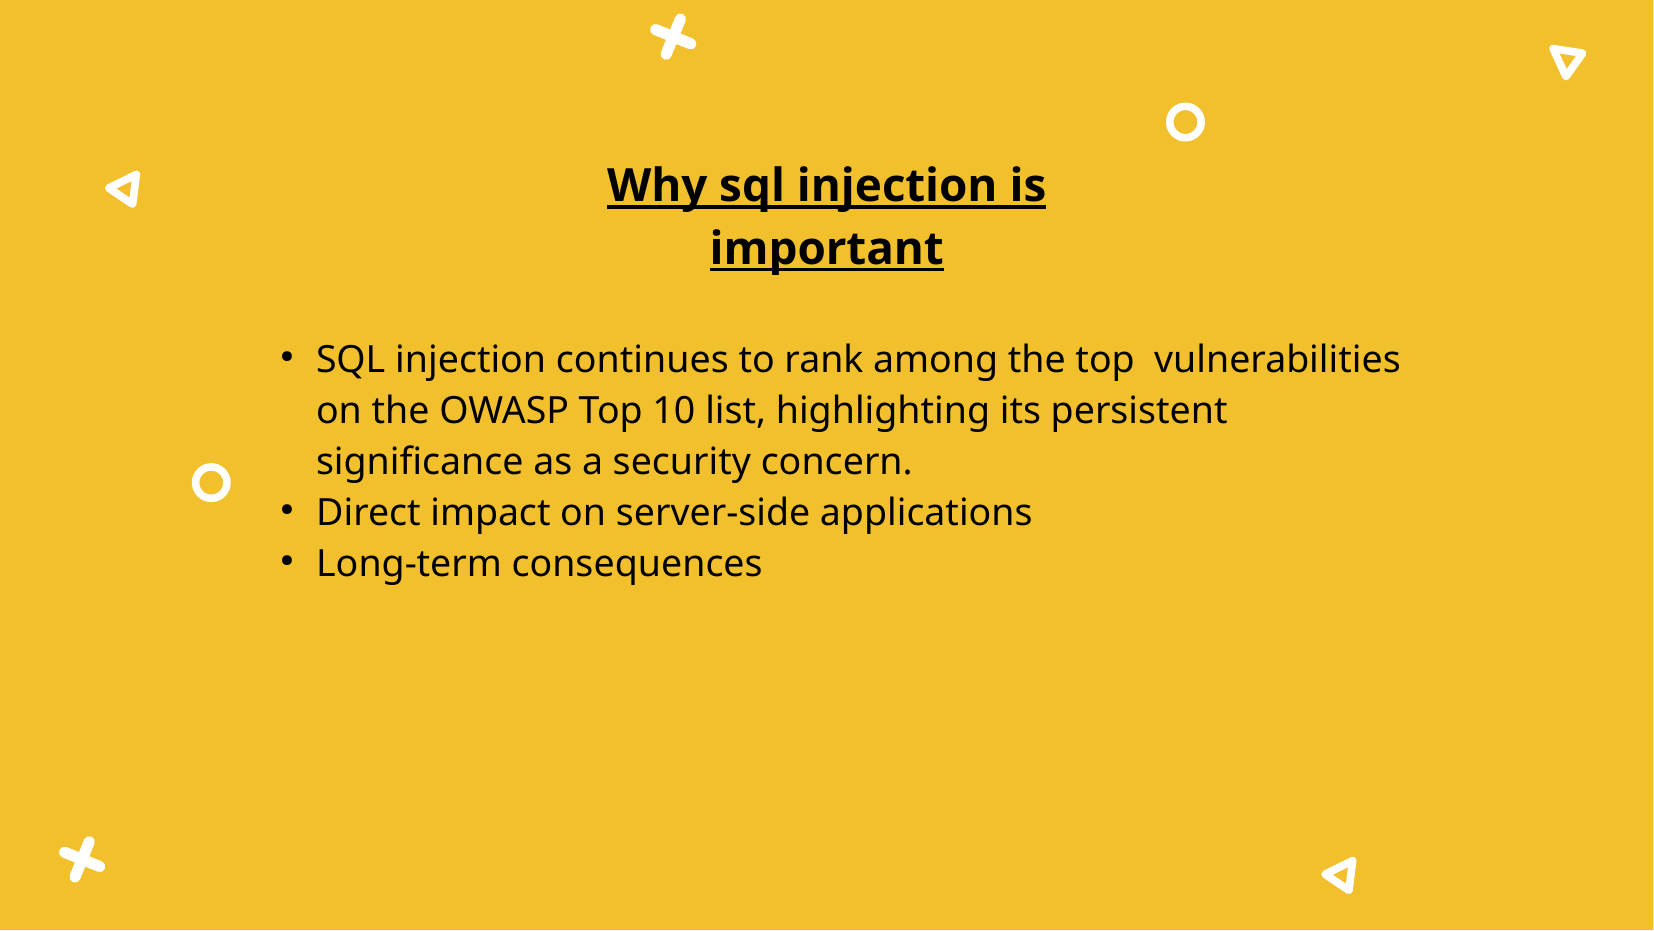

Why sql injection is important
SQL injection continues to rank among the top vulnerabilities on the OWASP Top 10 list, highlighting its persistent significance as a security concern.
Direct impact on server-side applications
Long-term consequences